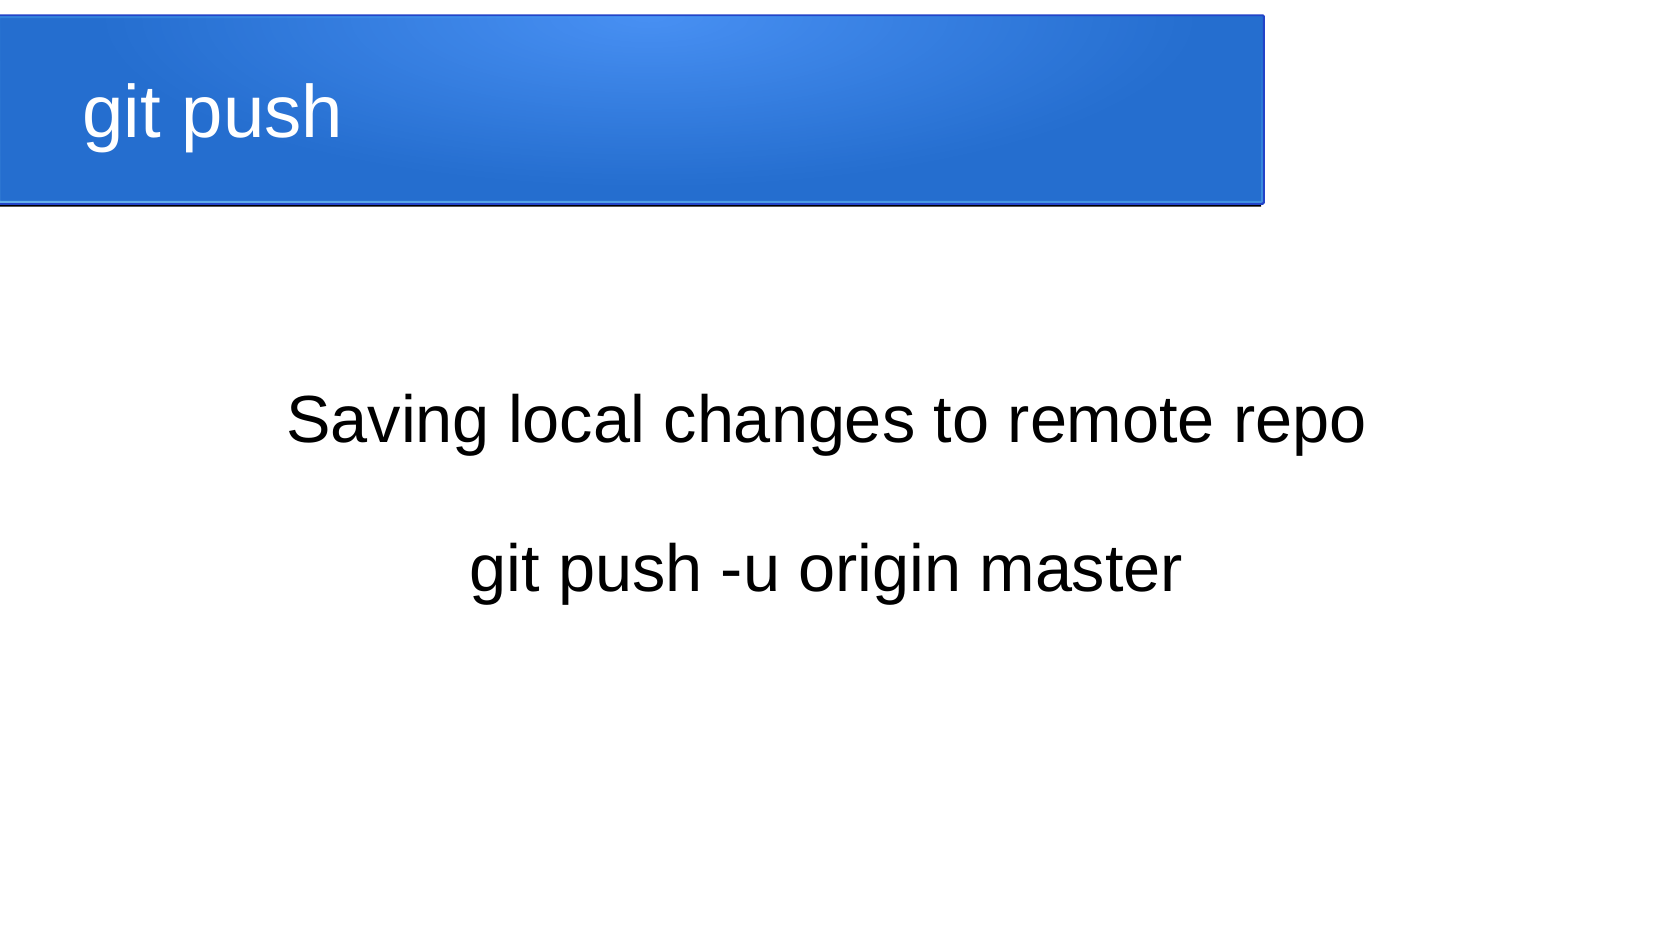

# git push
Saving local changes to remote repo
git push -u origin master